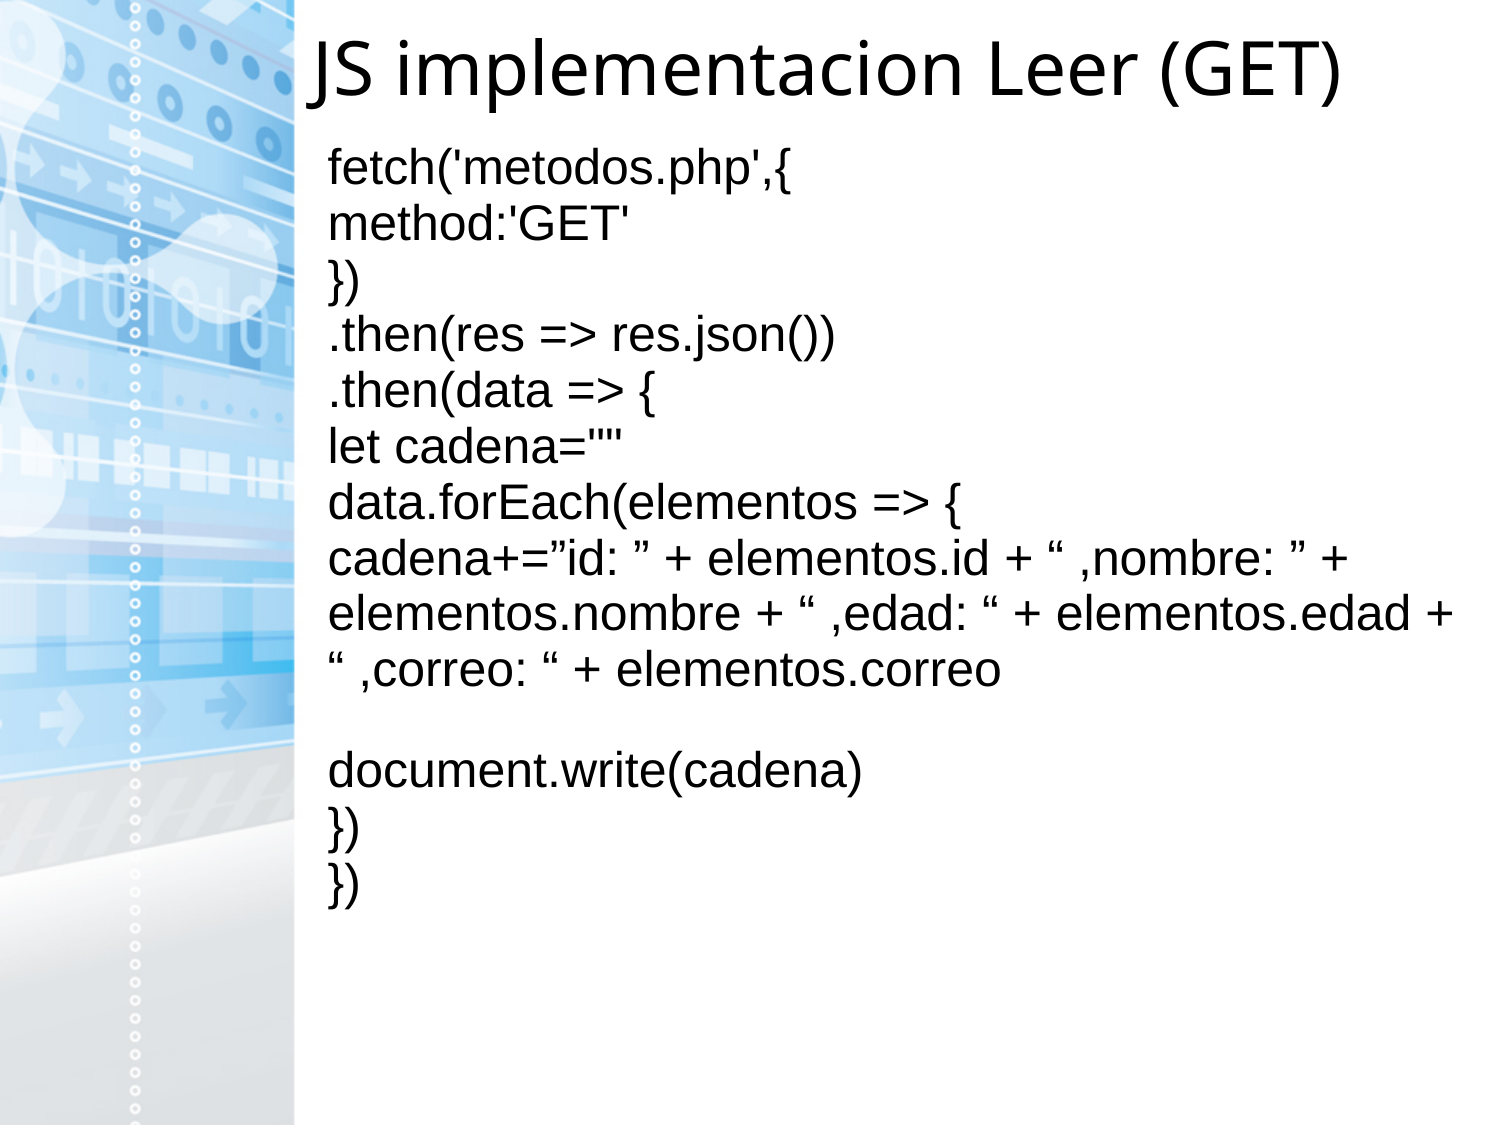

# JS implementacion Leer (GET)
fetch('metodos.php',{
method:'GET'
})
.then(res => res.json())
.then(data => {
let cadena=""
data.forEach(elementos => {
cadena+=”id: ” + elementos.id + “ ,nombre: ” + elementos.nombre + “ ,edad: “ + elementos.edad + “ ,correo: “ + elementos.correo
document.write(cadena)
})
})